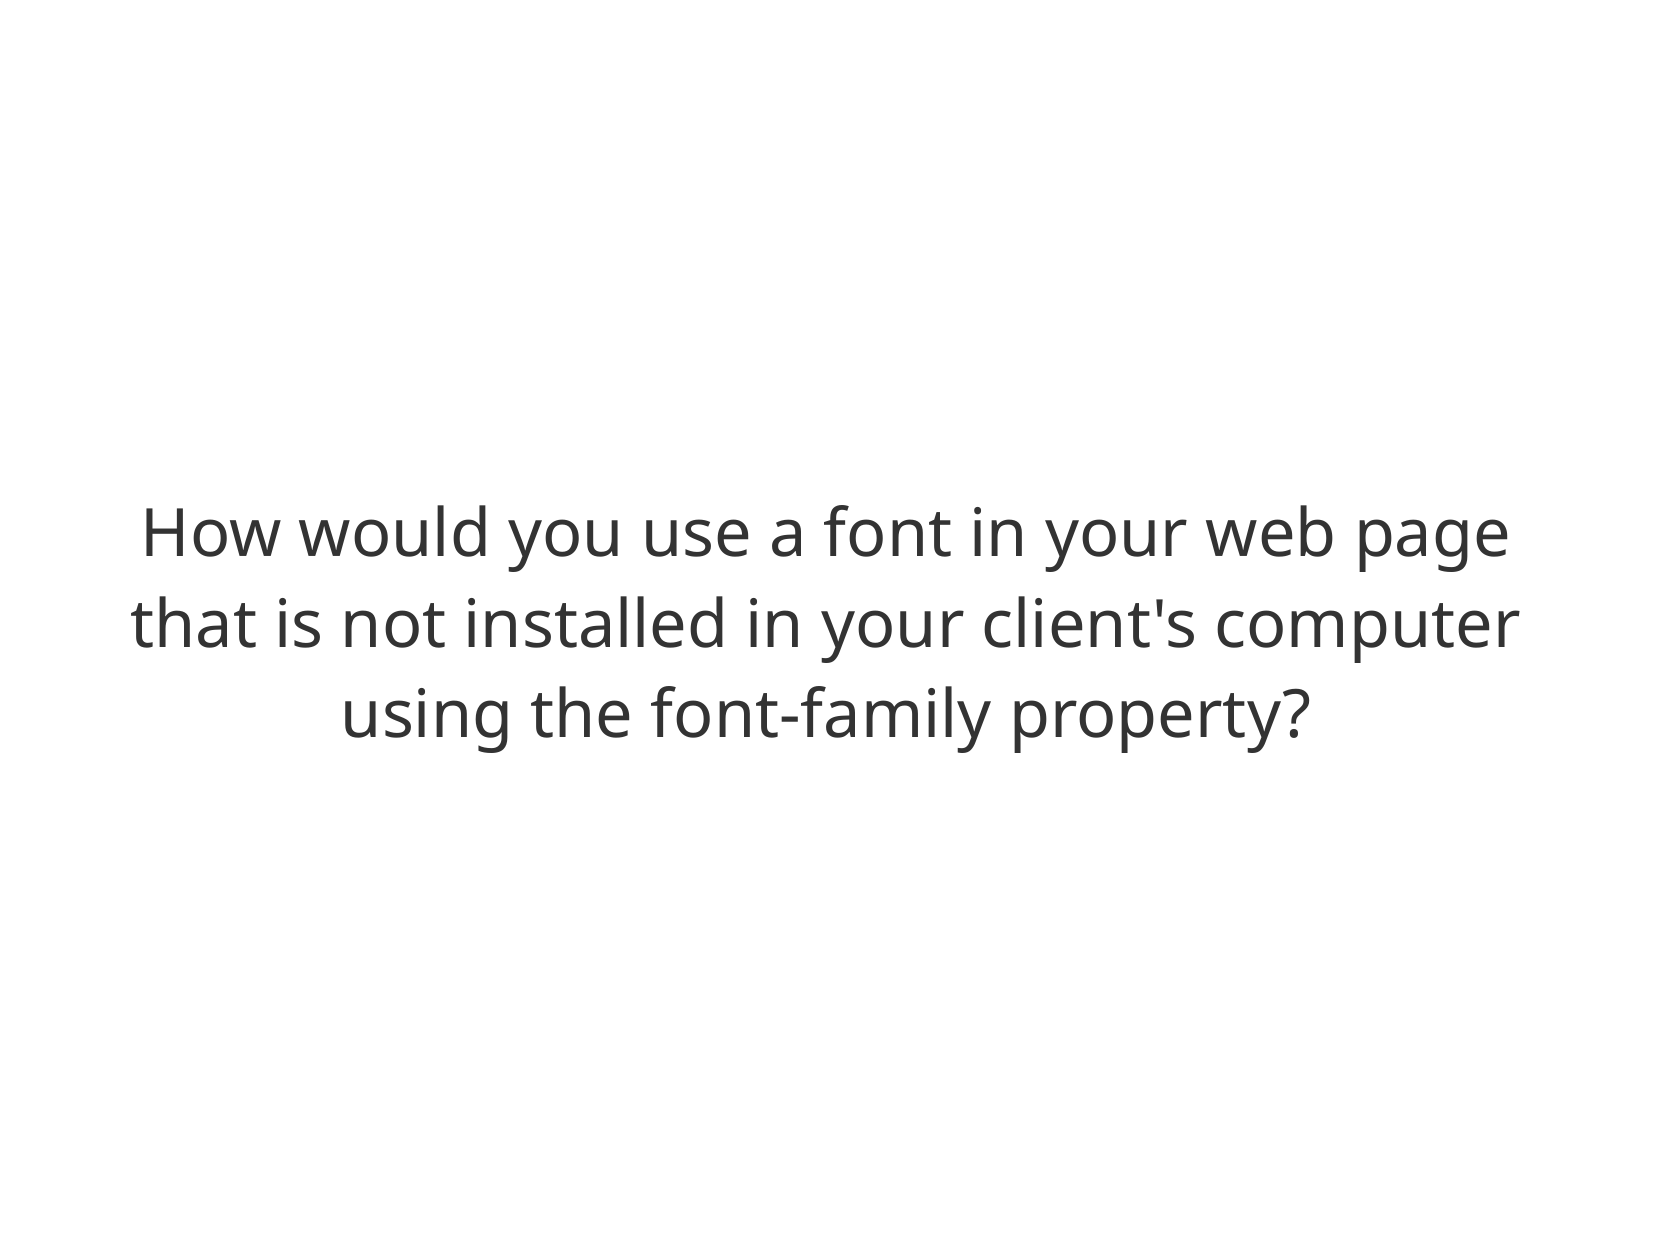

# How would you use a font in your web page that is not installed in your client's computer using the font-family property?